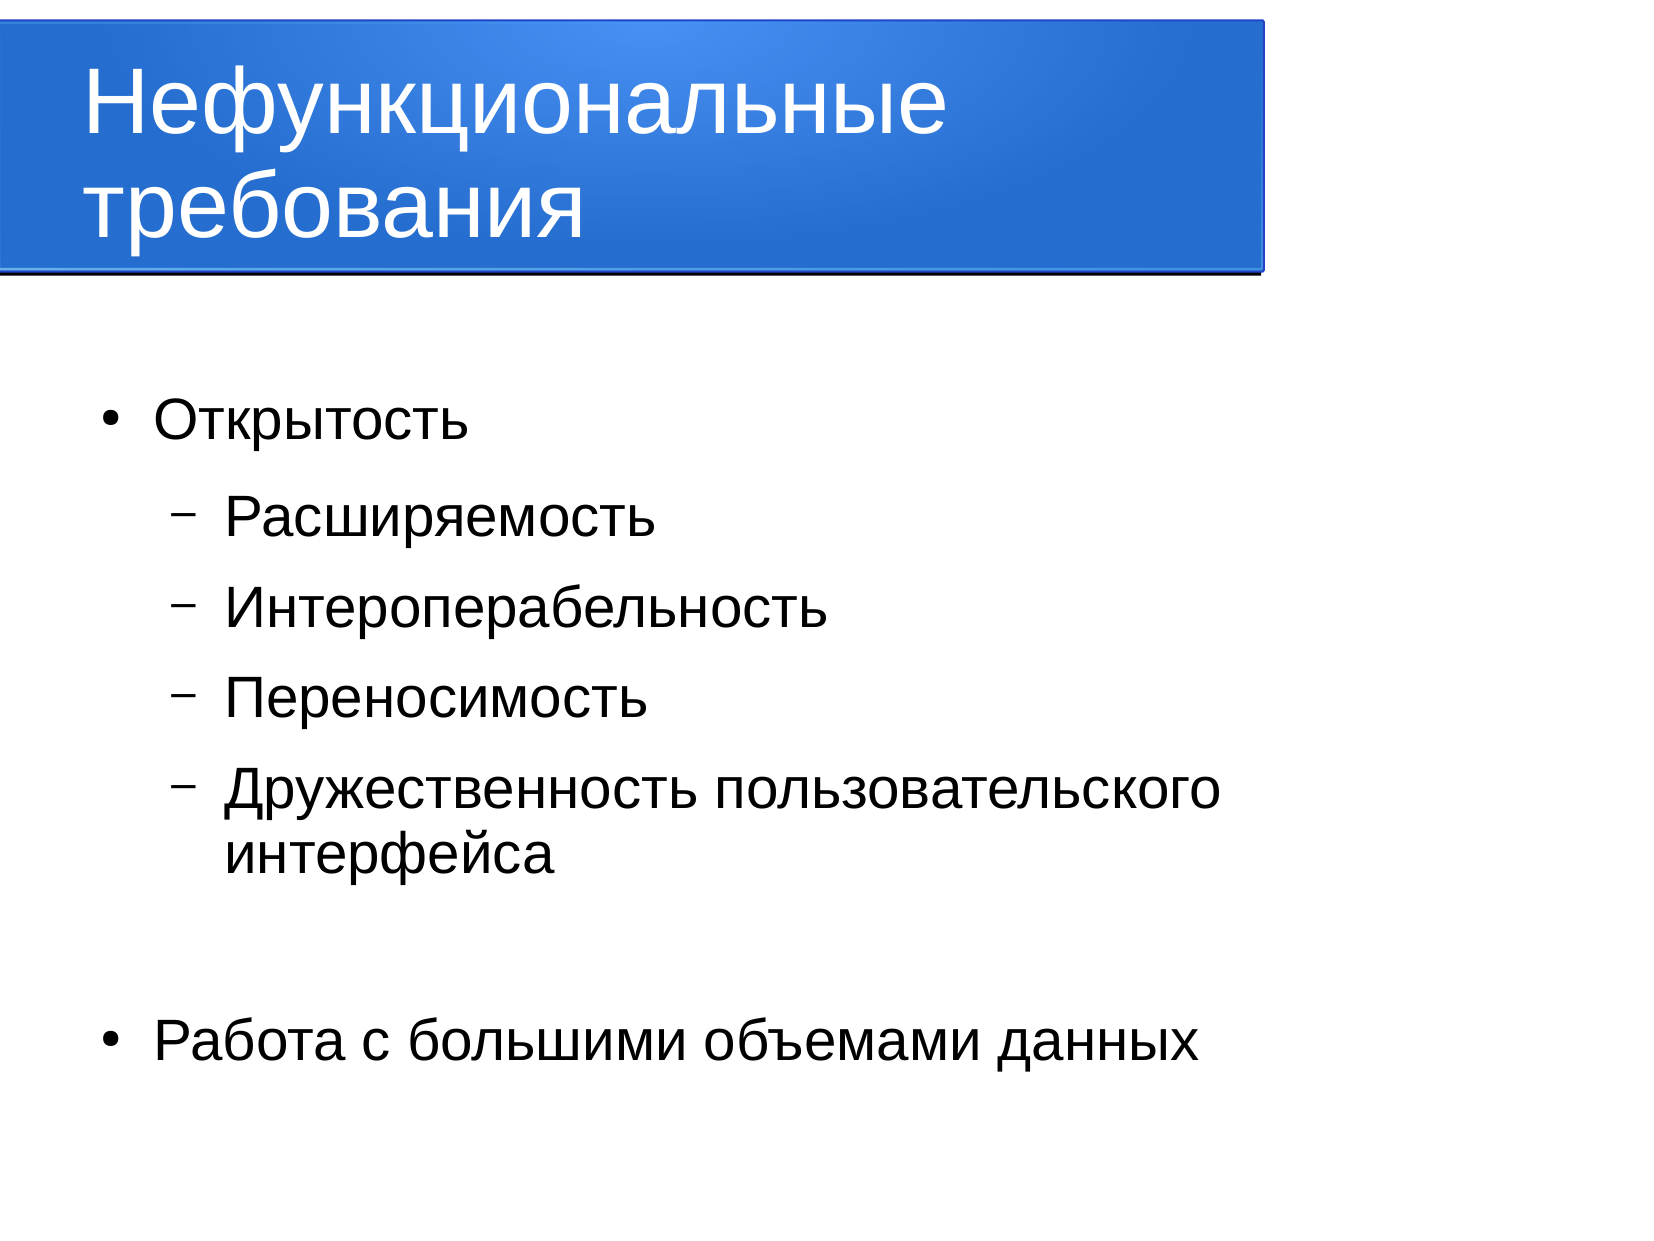

# Нефункциональные требования
Открытость
Расширяемость
Интероперабельность
Переносимость
Дружественность пользовательского интерфейса
Работа с большими объемами данных